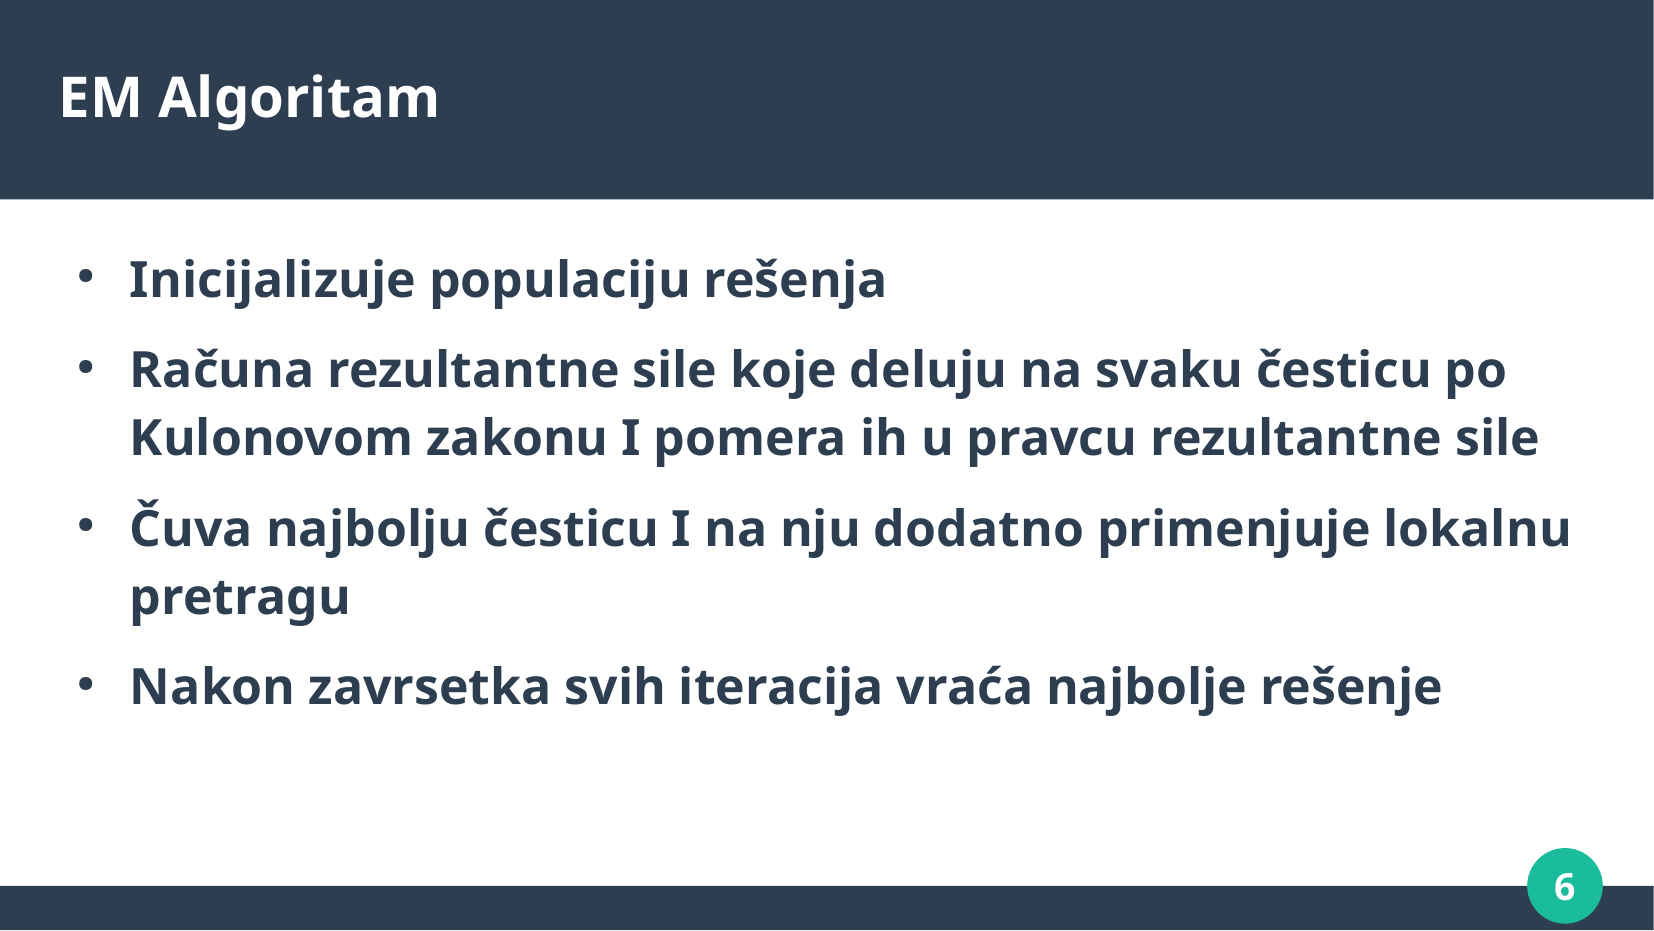

# EM Algoritam
Inicijalizuje populaciju rešenja
Računa rezultantne sile koje deluju na svaku česticu po Kulonovom zakonu I pomera ih u pravcu rezultantne sile
Čuva najbolju česticu I na nju dodatno primenjuje lokalnu pretragu
Nakon zavrsetka svih iteracija vraća najbolje rešenje